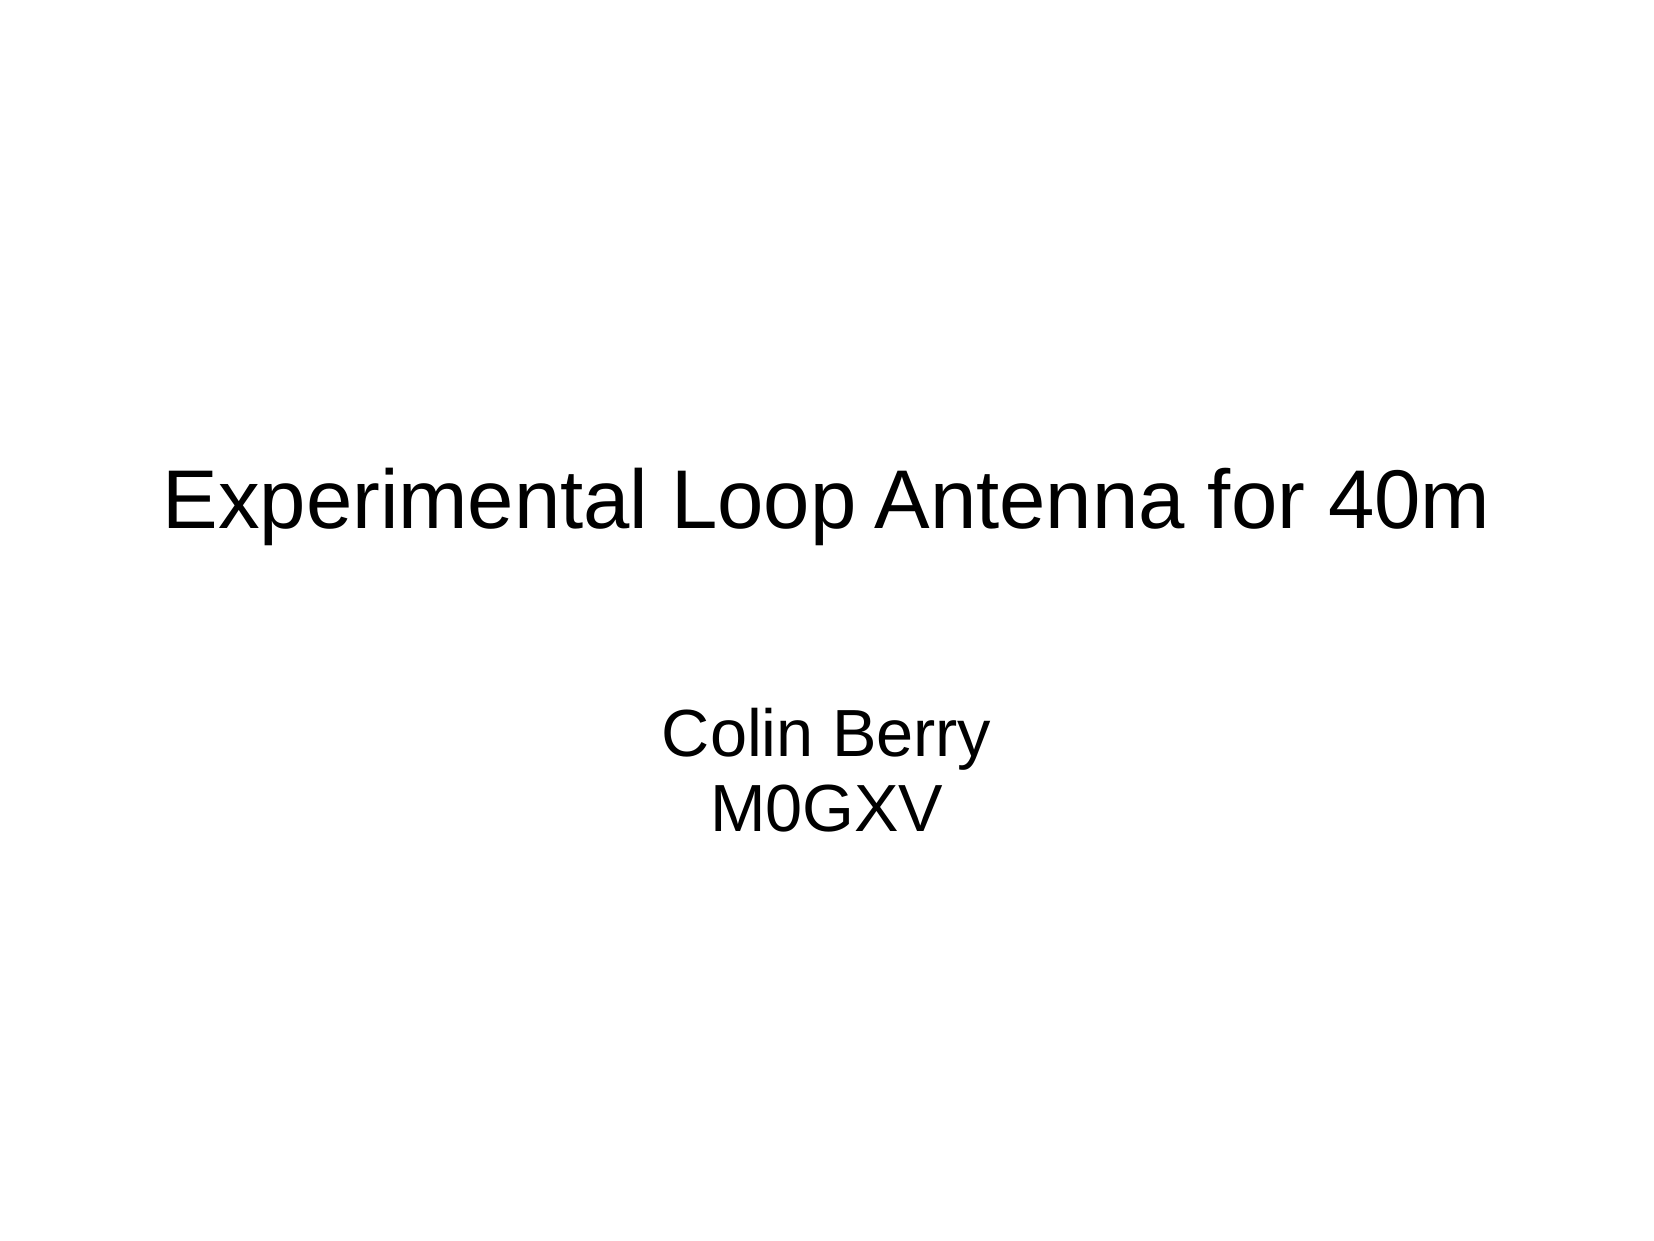

#
Experimental Loop Antenna for 40m
Colin Berry
M0GXV